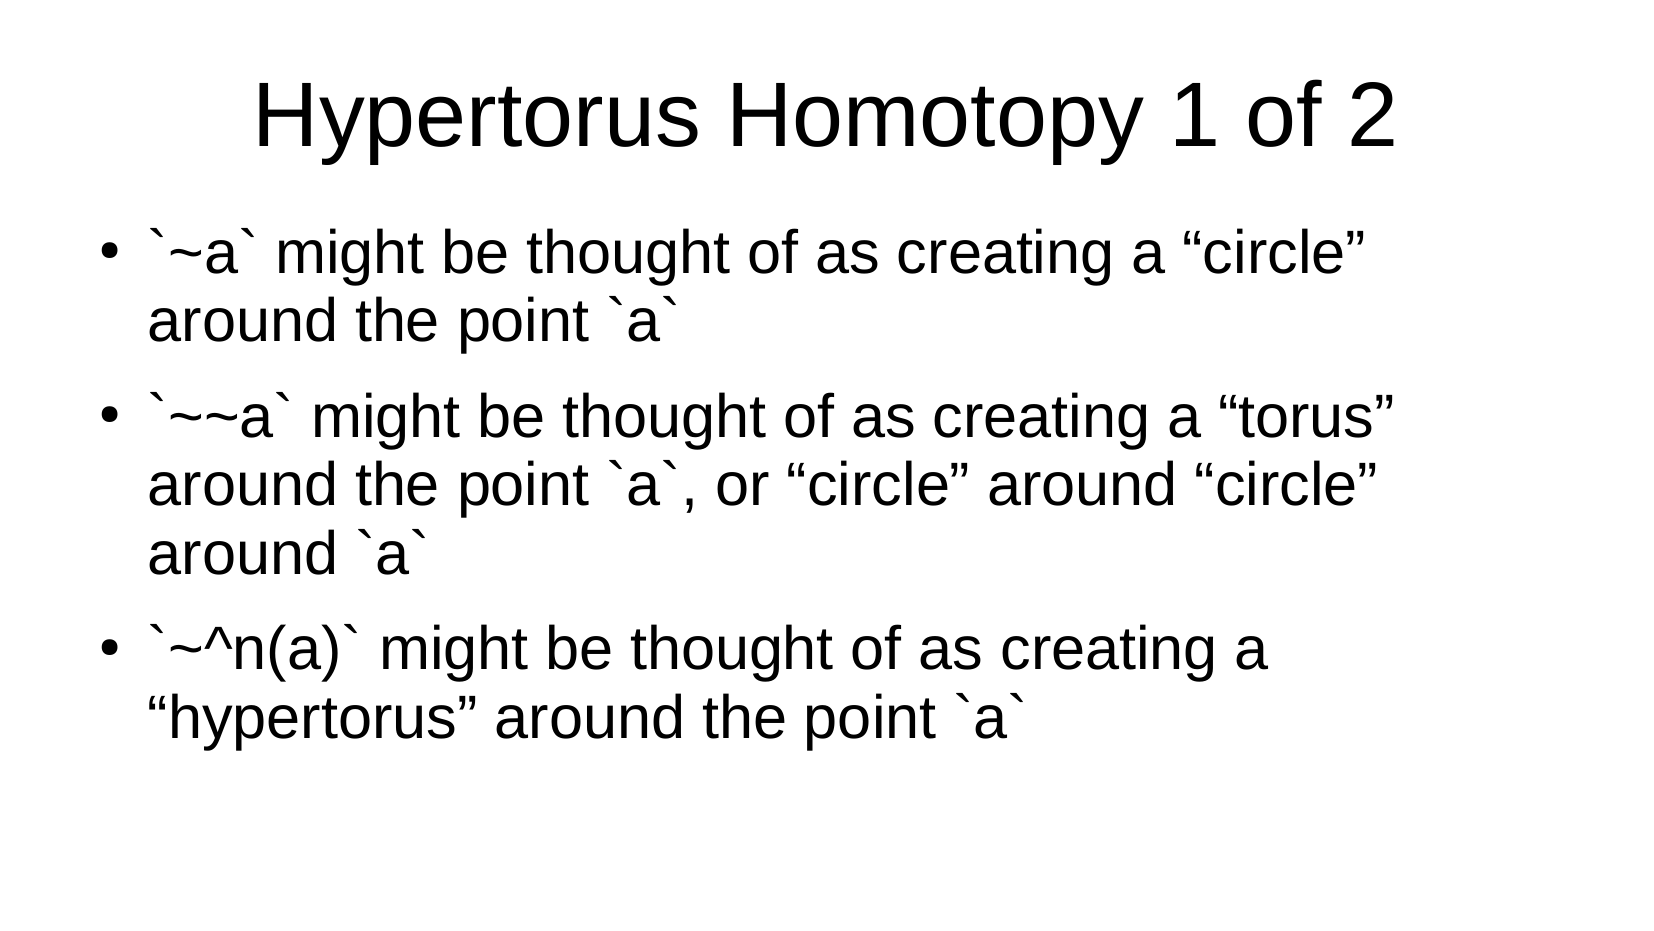

# Hypertorus Homotopy 1 of 2
`~a` might be thought of as creating a “circle” around the point `a`
`~~a` might be thought of as creating a “torus” around the point `a`, or “circle” around “circle” around `a`
`~^n(a)` might be thought of as creating a “hypertorus” around the point `a`